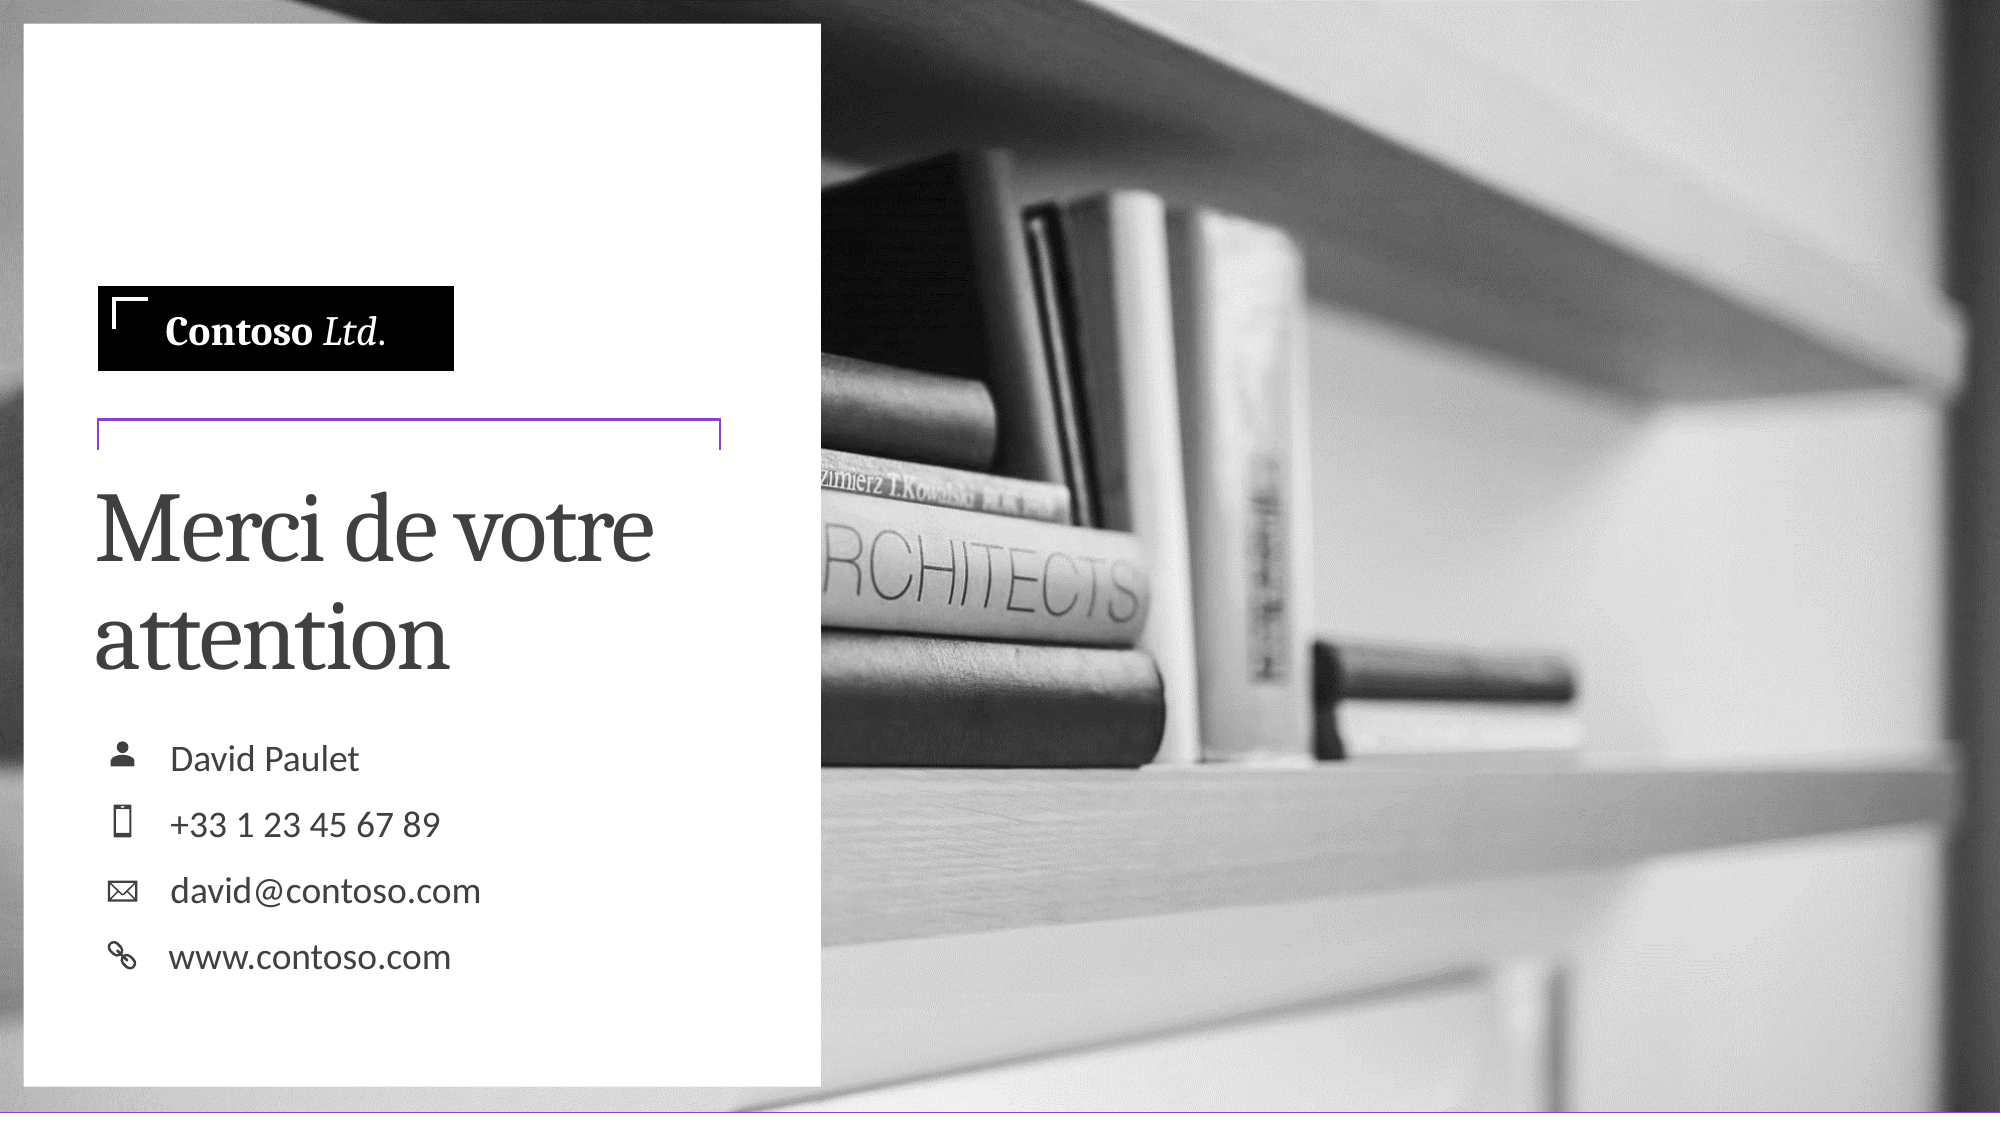

# Merci de votre attention
Contoso Ltd.
David Paulet
+33 1 23 45 67 89
david@contoso.com
www.contoso.com